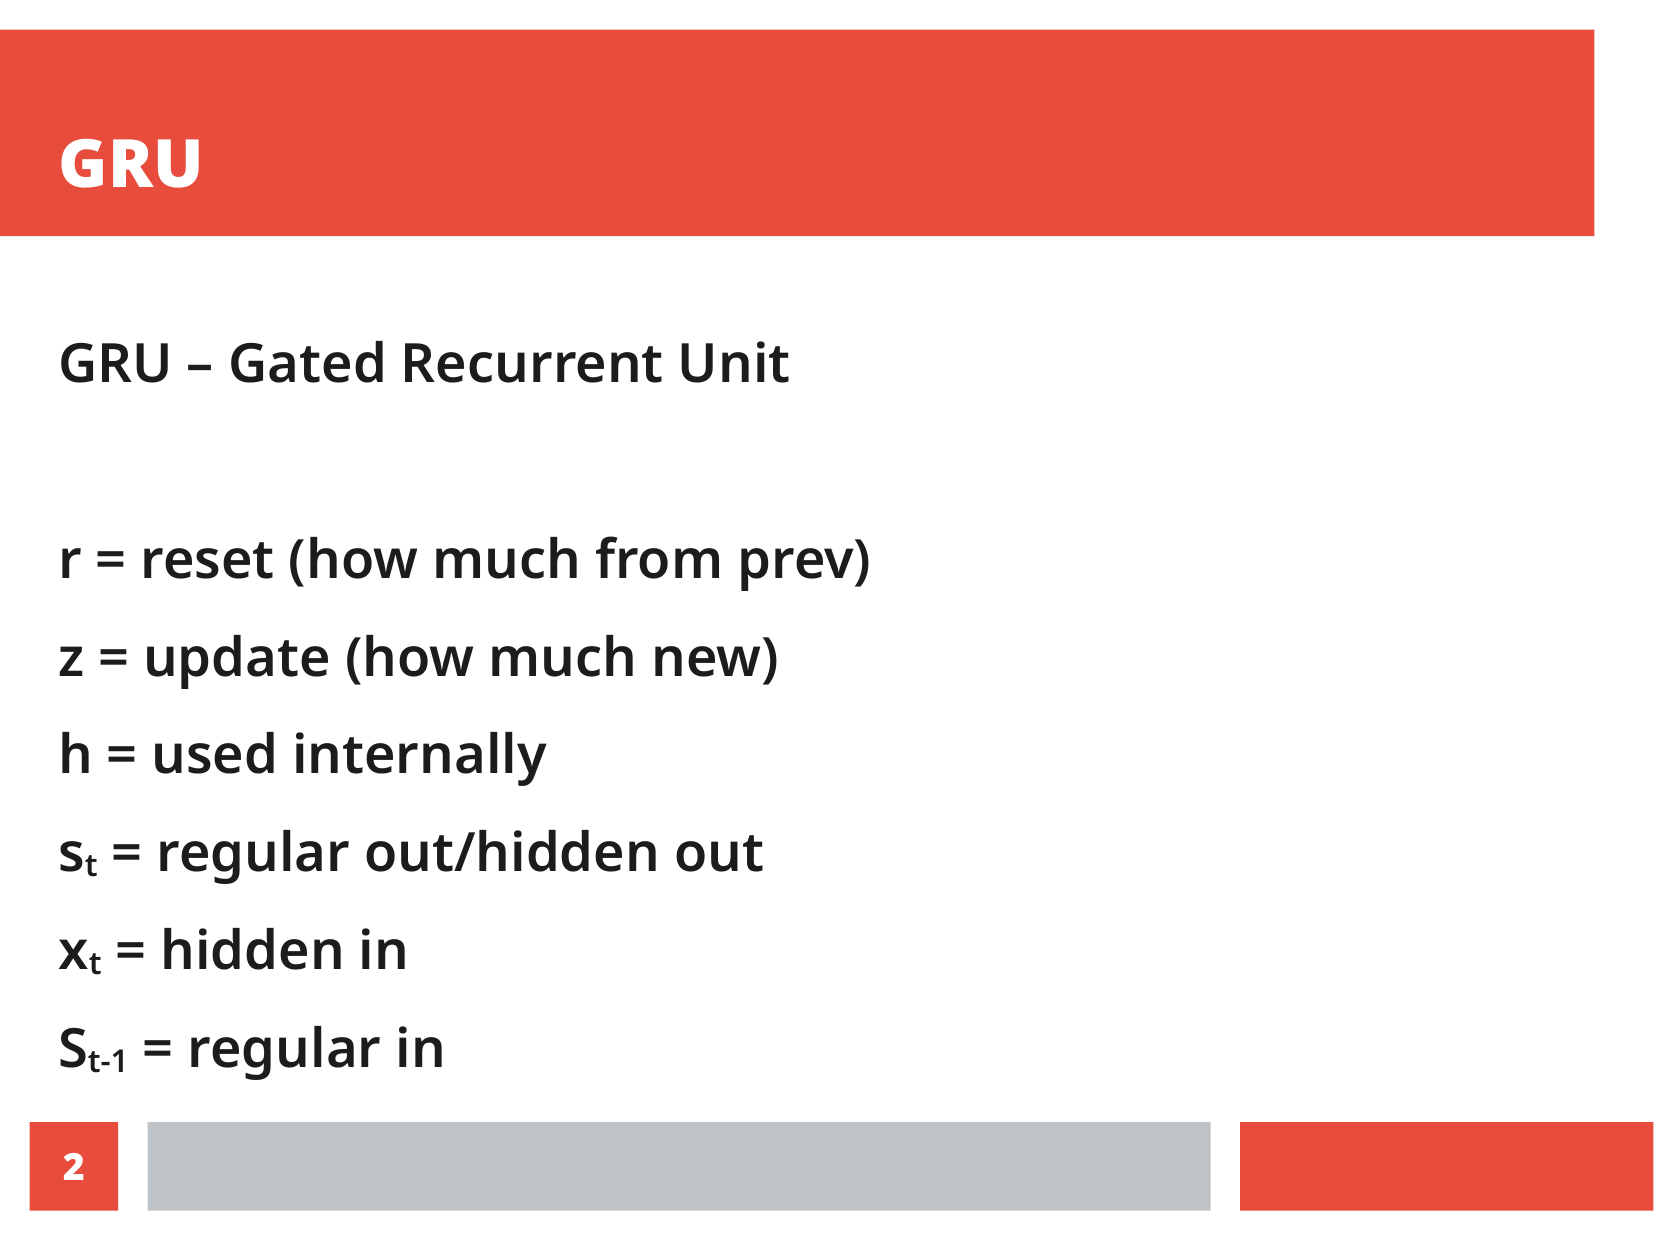

# GRU
GRU – Gated Recurrent Unit
r = reset (how much from prev)
z = update (how much new)
h = used internally
st = regular out/hidden out
xt = hidden in
St-1 = regular in
2